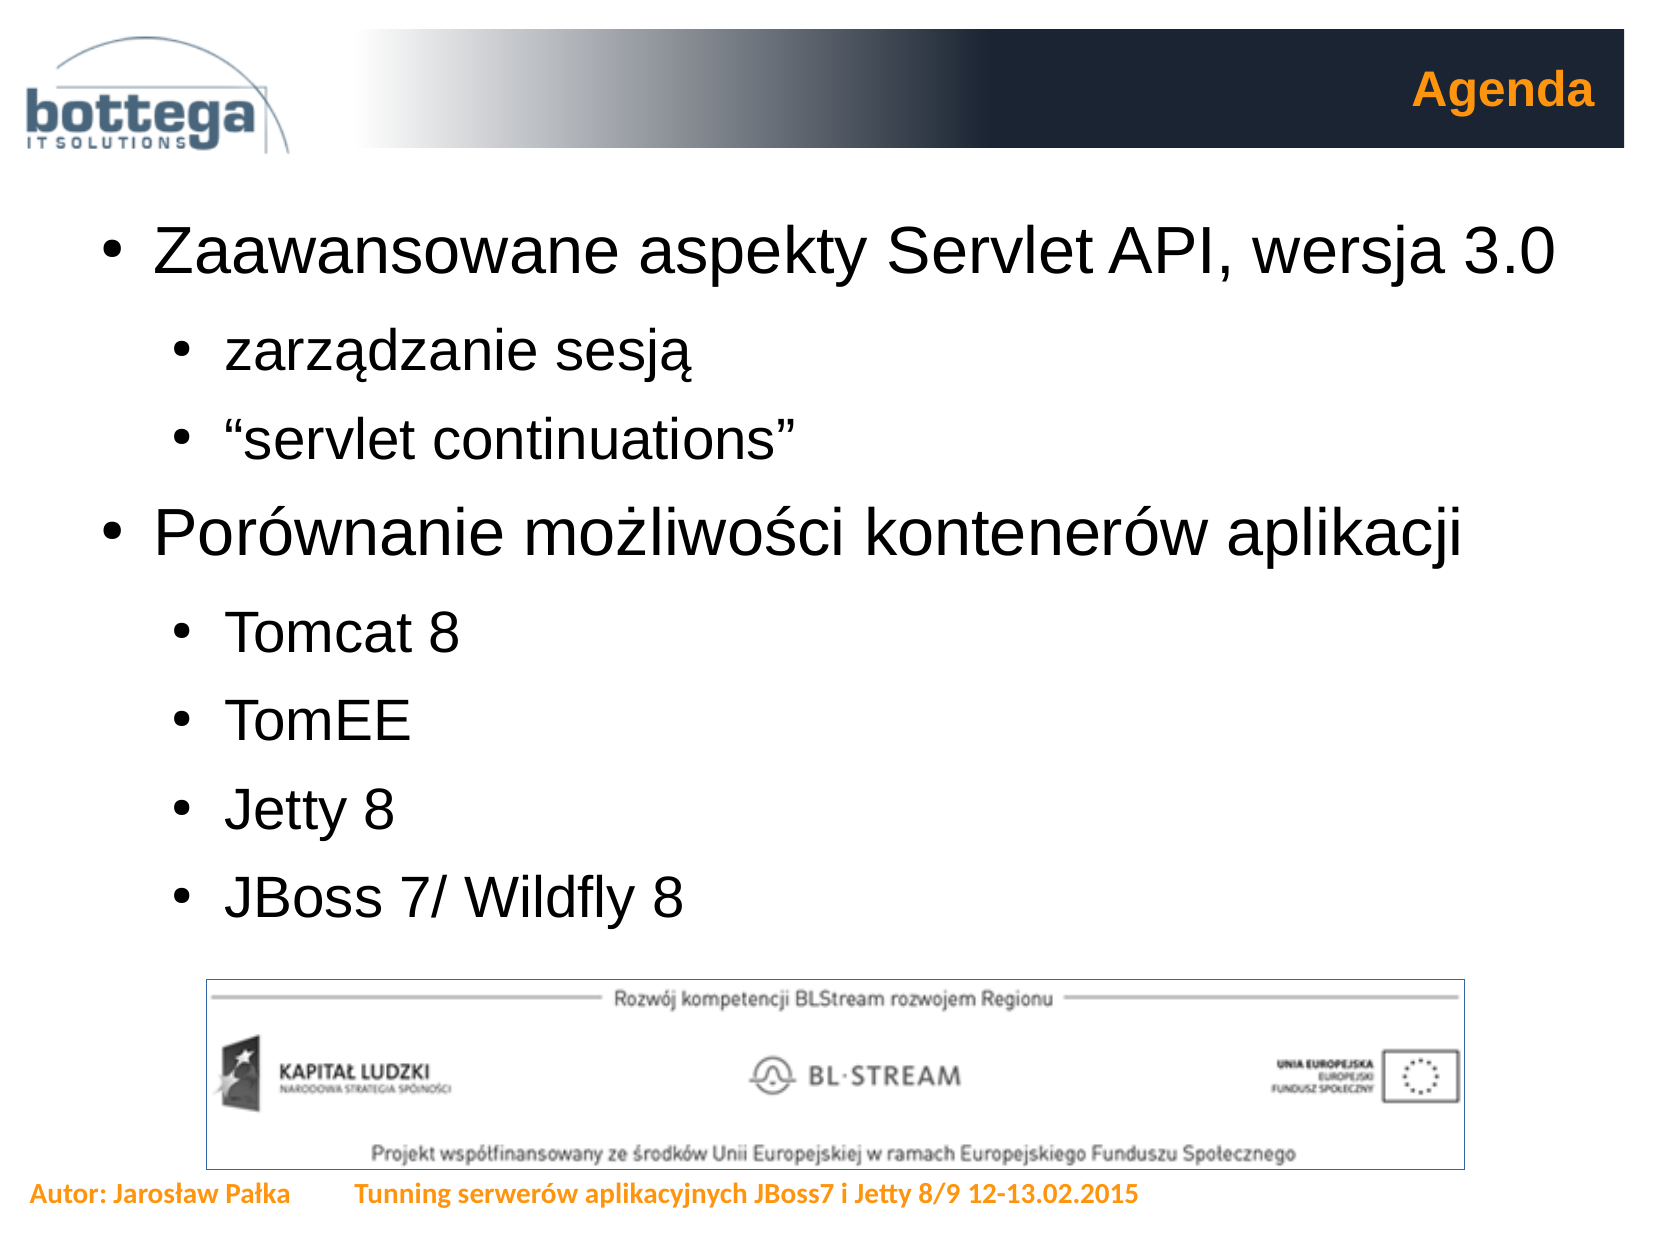

# Agenda
Zaawansowane aspekty Servlet API, wersja 3.0
zarządzanie sesją
“servlet continuations”
Porównanie możliwości kontenerów aplikacji
Tomcat 8
TomEE
Jetty 8
JBoss 7/ Wildfly 8